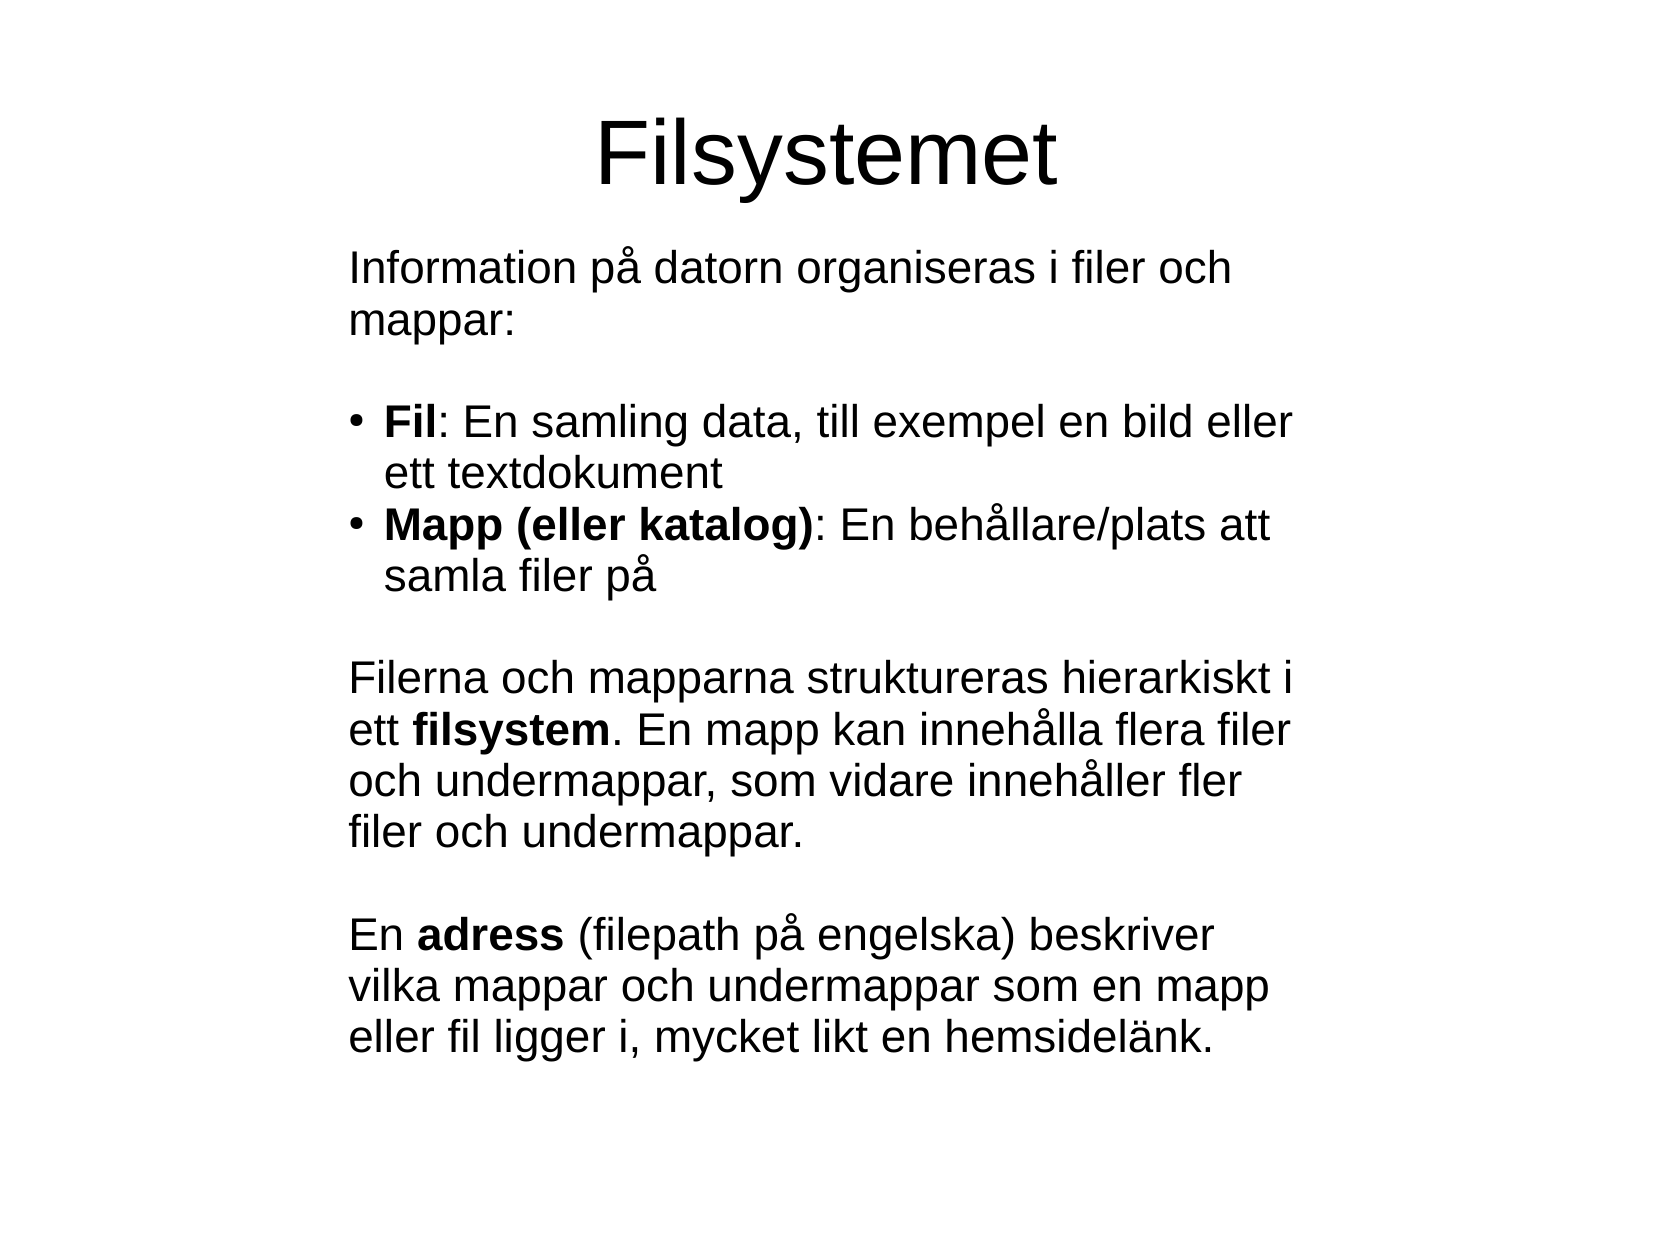

# Filsystemet
Information på datorn organiseras i filer och mappar:
Fil: En samling data, till exempel en bild eller ett textdokument
Mapp (eller katalog): En behållare/plats att samla filer på
Filerna och mapparna struktureras hierarkiskt i ett filsystem. En mapp kan innehålla flera filer och undermappar, som vidare innehåller fler filer och undermappar.
En adress (filepath på engelska) beskriver vilka mappar och undermappar som en mapp eller fil ligger i, mycket likt en hemsidelänk.